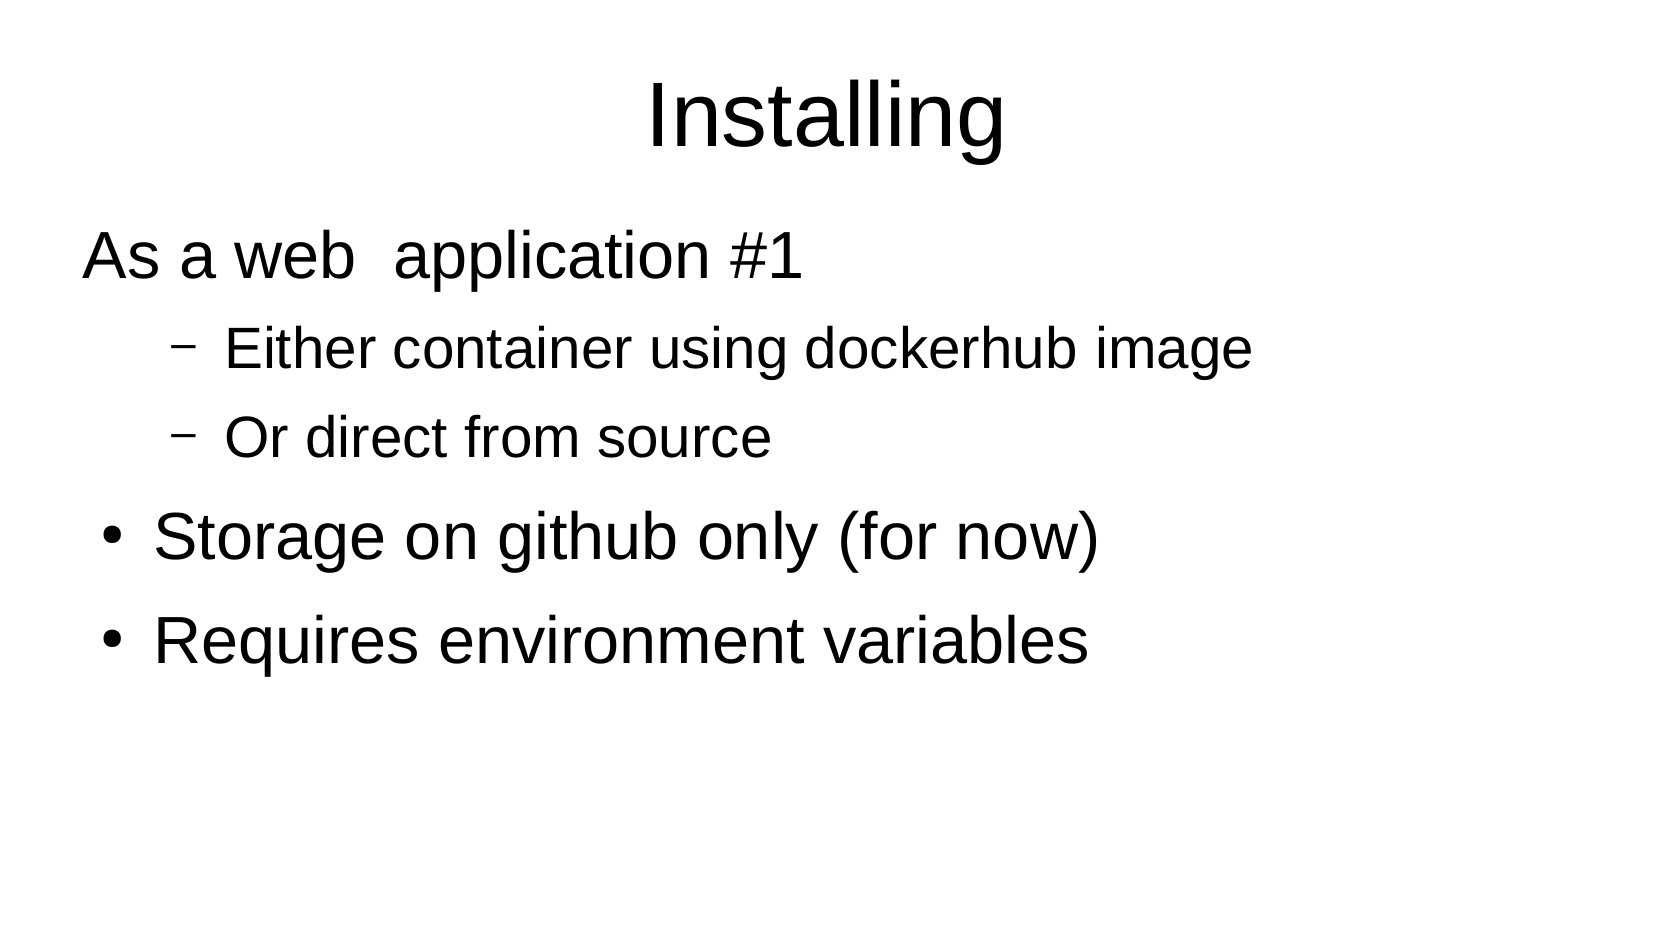

# Installing
As a web application #1
Either container using dockerhub image
Or direct from source
Storage on github only (for now)
Requires environment variables